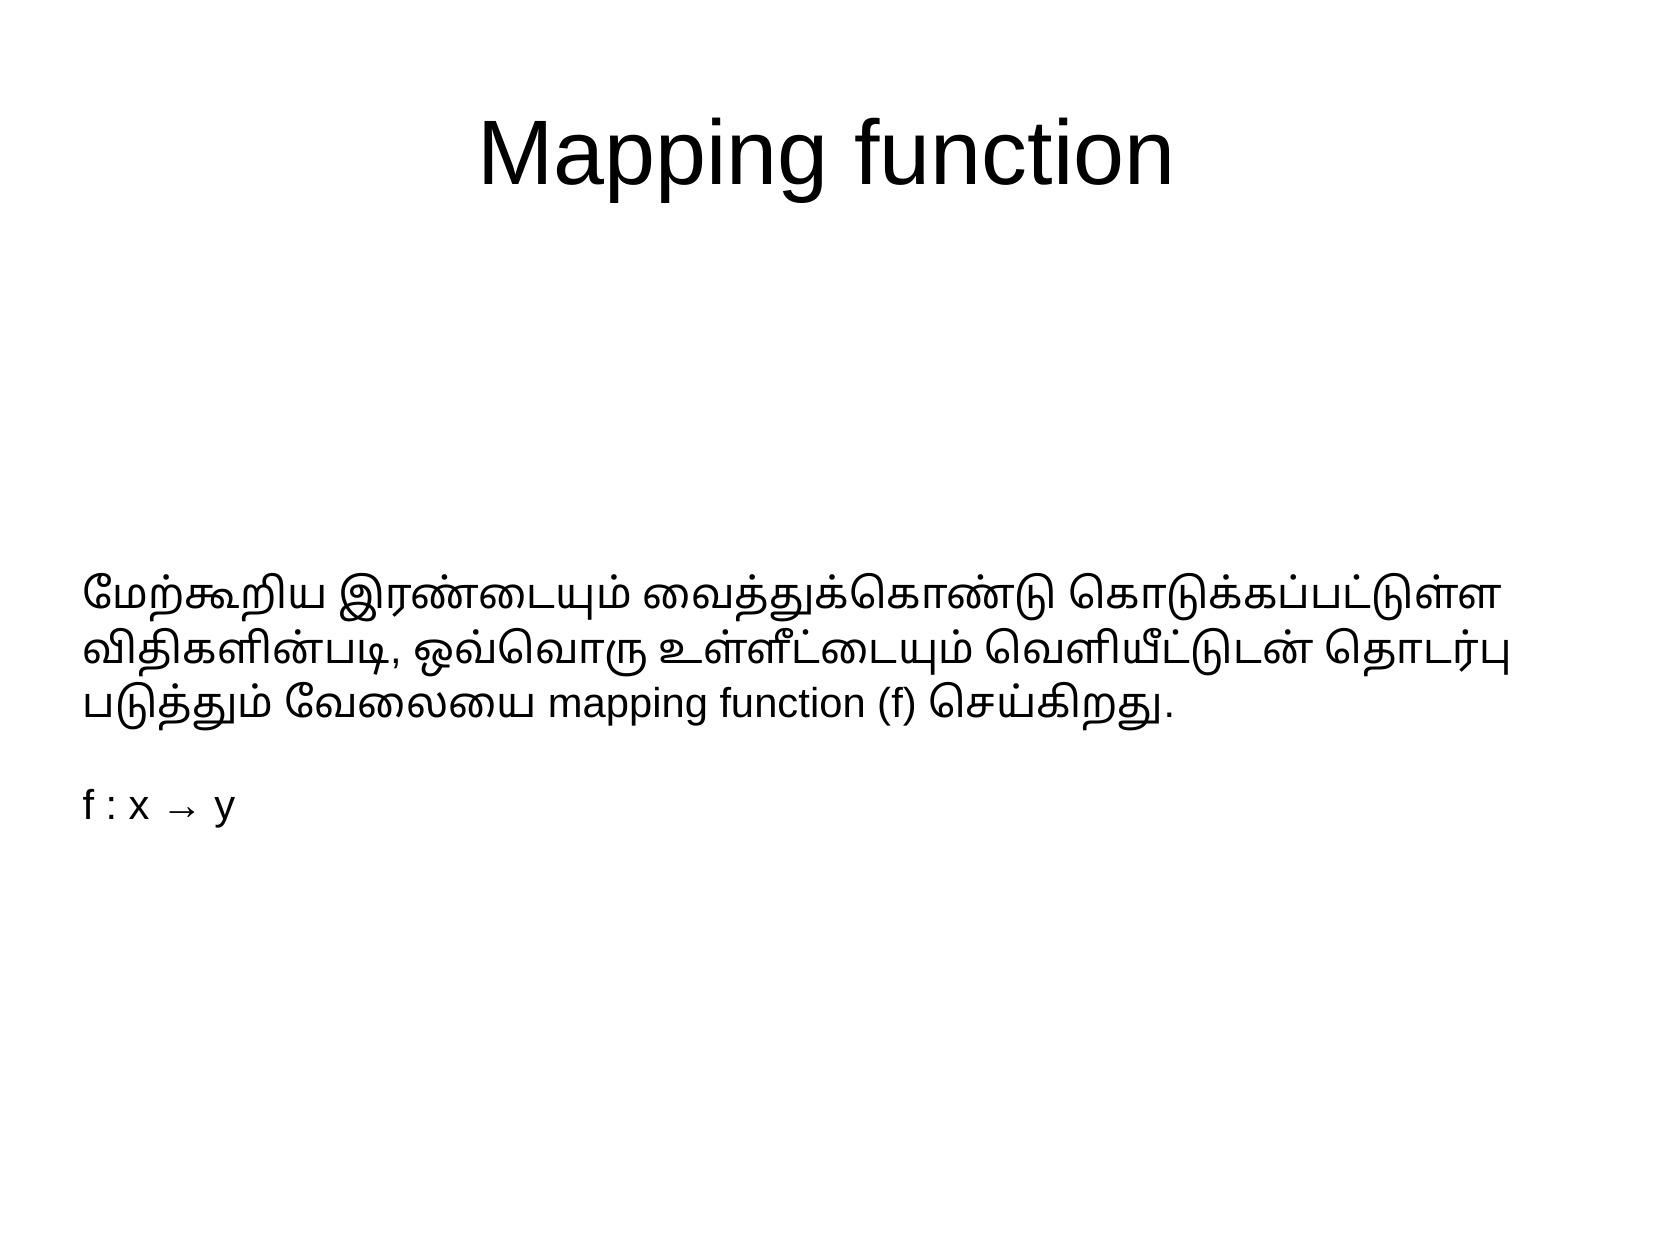

# Mapping function
மேற்கூறிய இரண்டையும் வைத்துக்கொண்டு கொடுக்கப்பட்டுள்ள விதிகளின்படி, ஒவ்வொரு உள்ளீட்டையும் வெளியீட்டுடன் தொடர்பு படுத்தும் வேலையை mapping function (f) செய்கிறது.
f : x → y